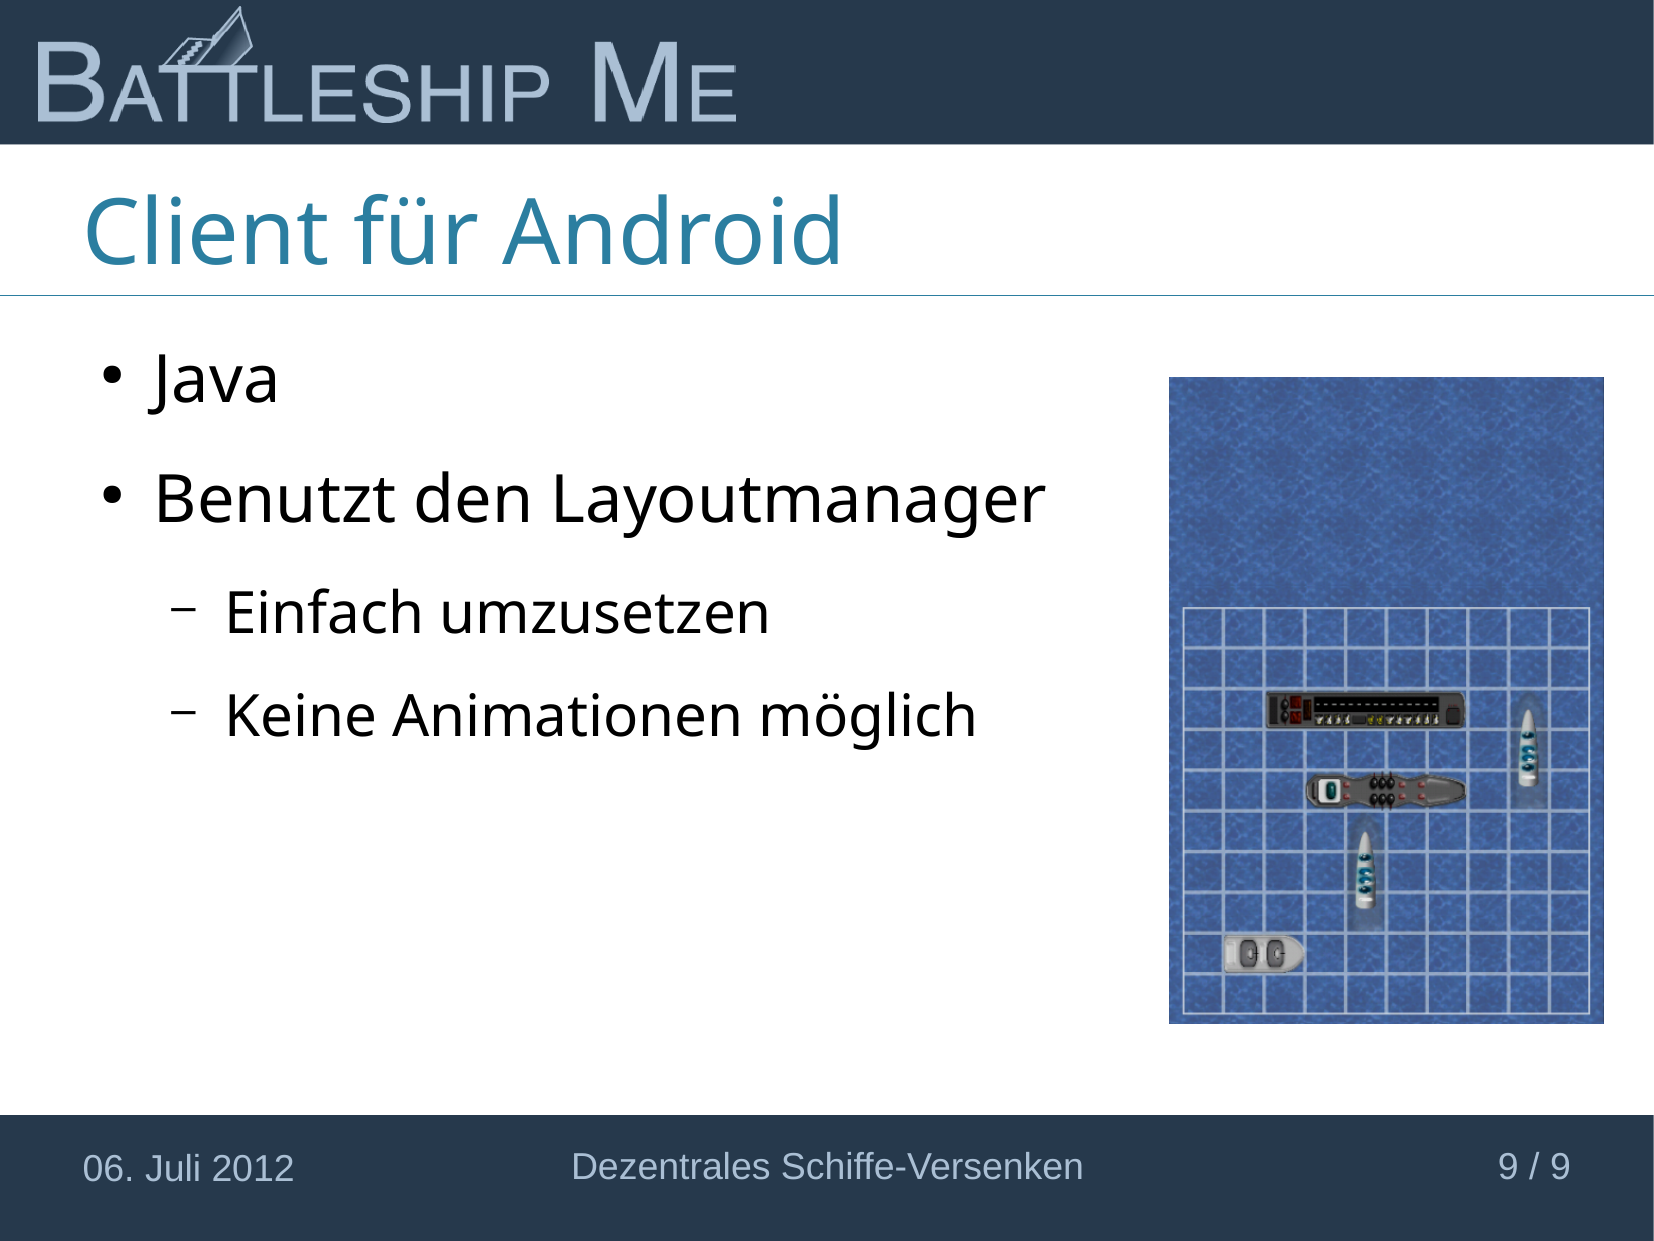

# Client für Android
Java
Benutzt den Layoutmanager
Einfach umzusetzen
Keine Animationen möglich
Dezentrales Schiffe-Versenken
9
06. Juli 2012